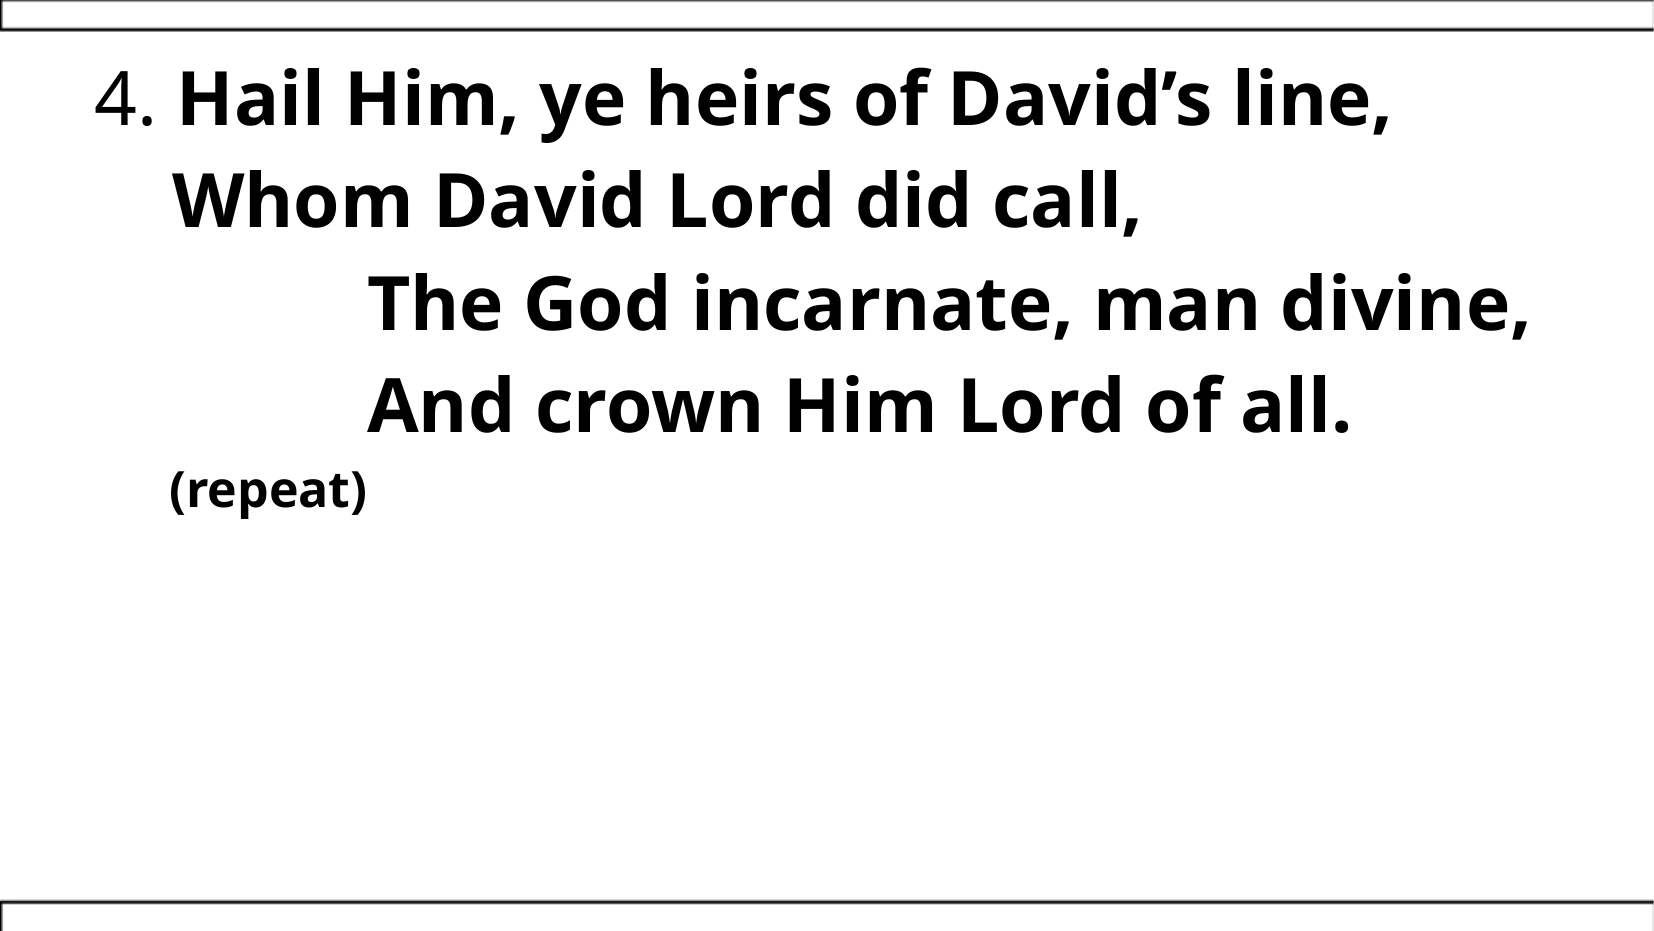

4. Hail Him, ye heirs of David’s line,
 Whom David Lord did call,
 The God incarnate, man divine,
 And crown Him Lord of all. (repeat)